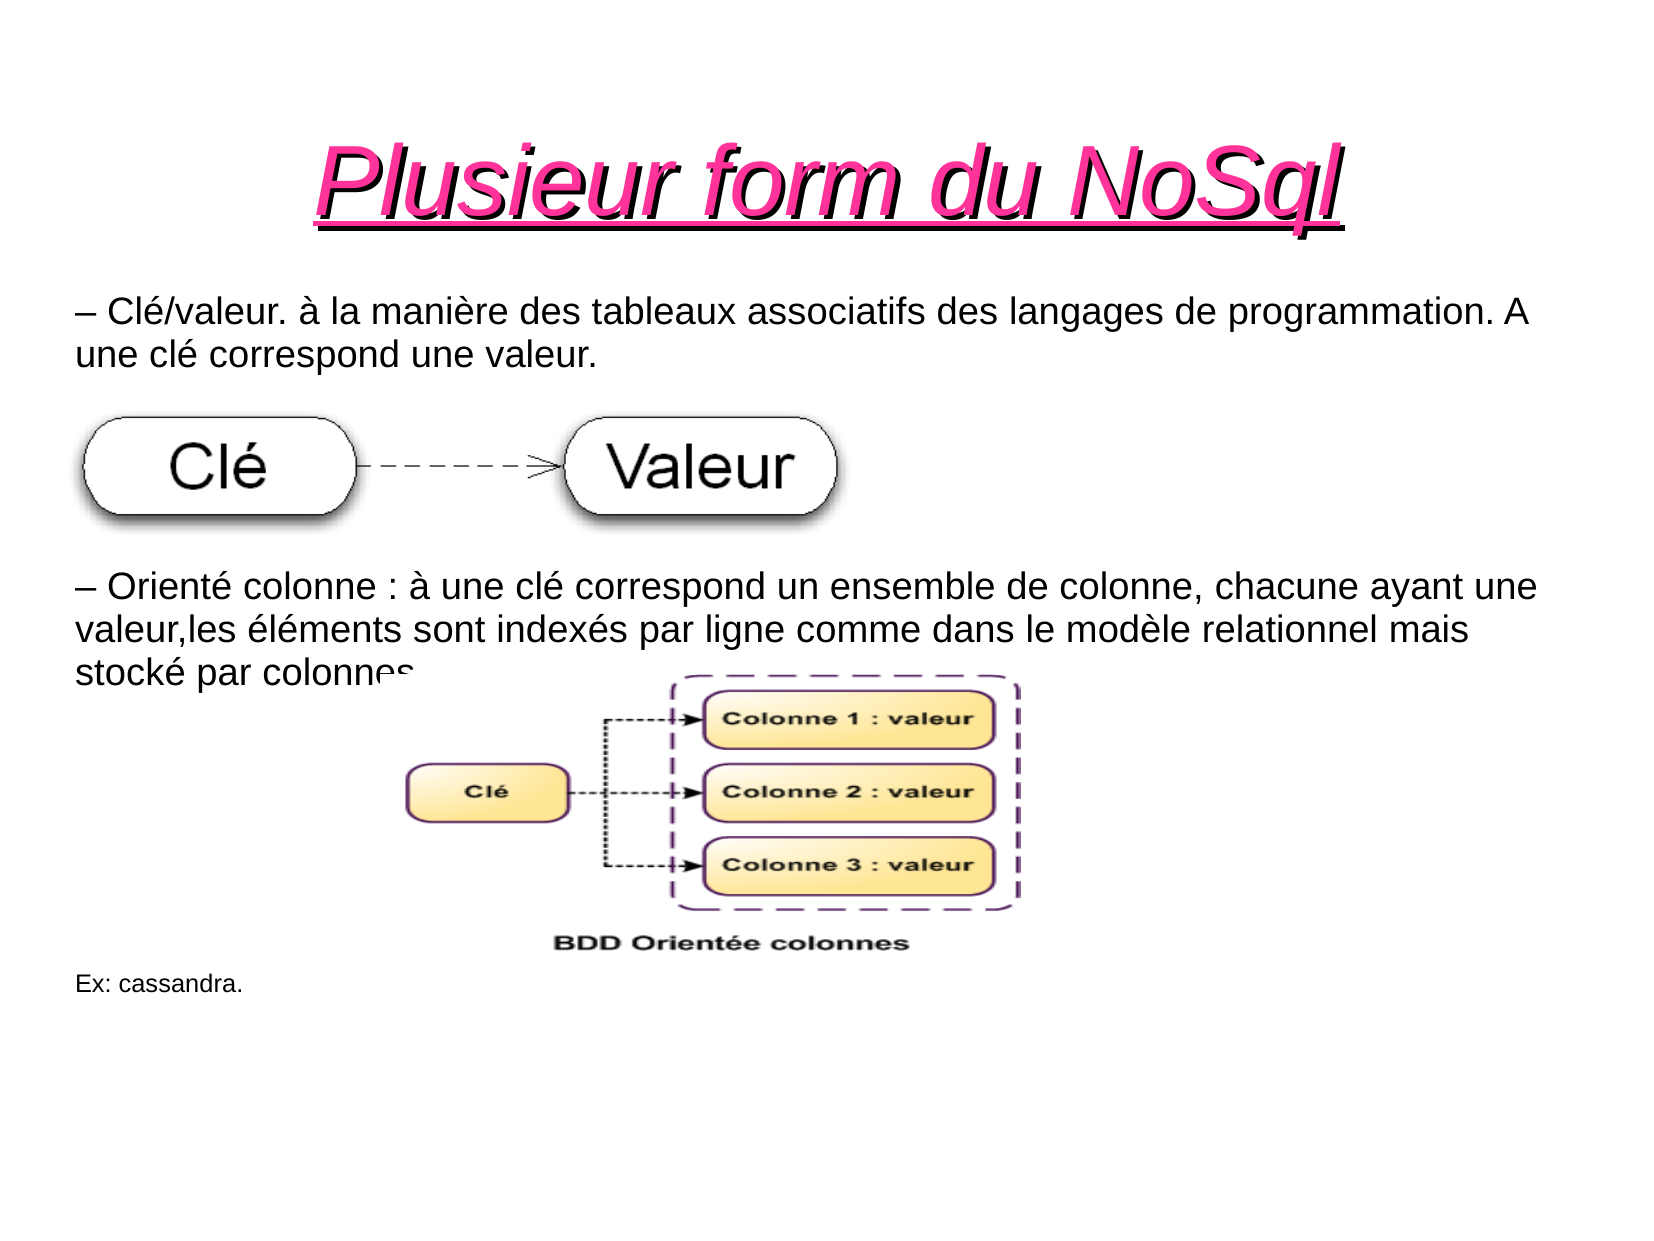

# Plusieur form du NoSql
– Clé/valeur. à la manière des tableaux associatifs des langages de programmation. A une clé correspond une valeur.
– Orienté colonne : à une clé correspond un ensemble de colonne, chacune ayant une valeur,les éléments sont indexés par ligne comme dans le modèle relationnel mais stocké par colonnes
Ex: cassandra.